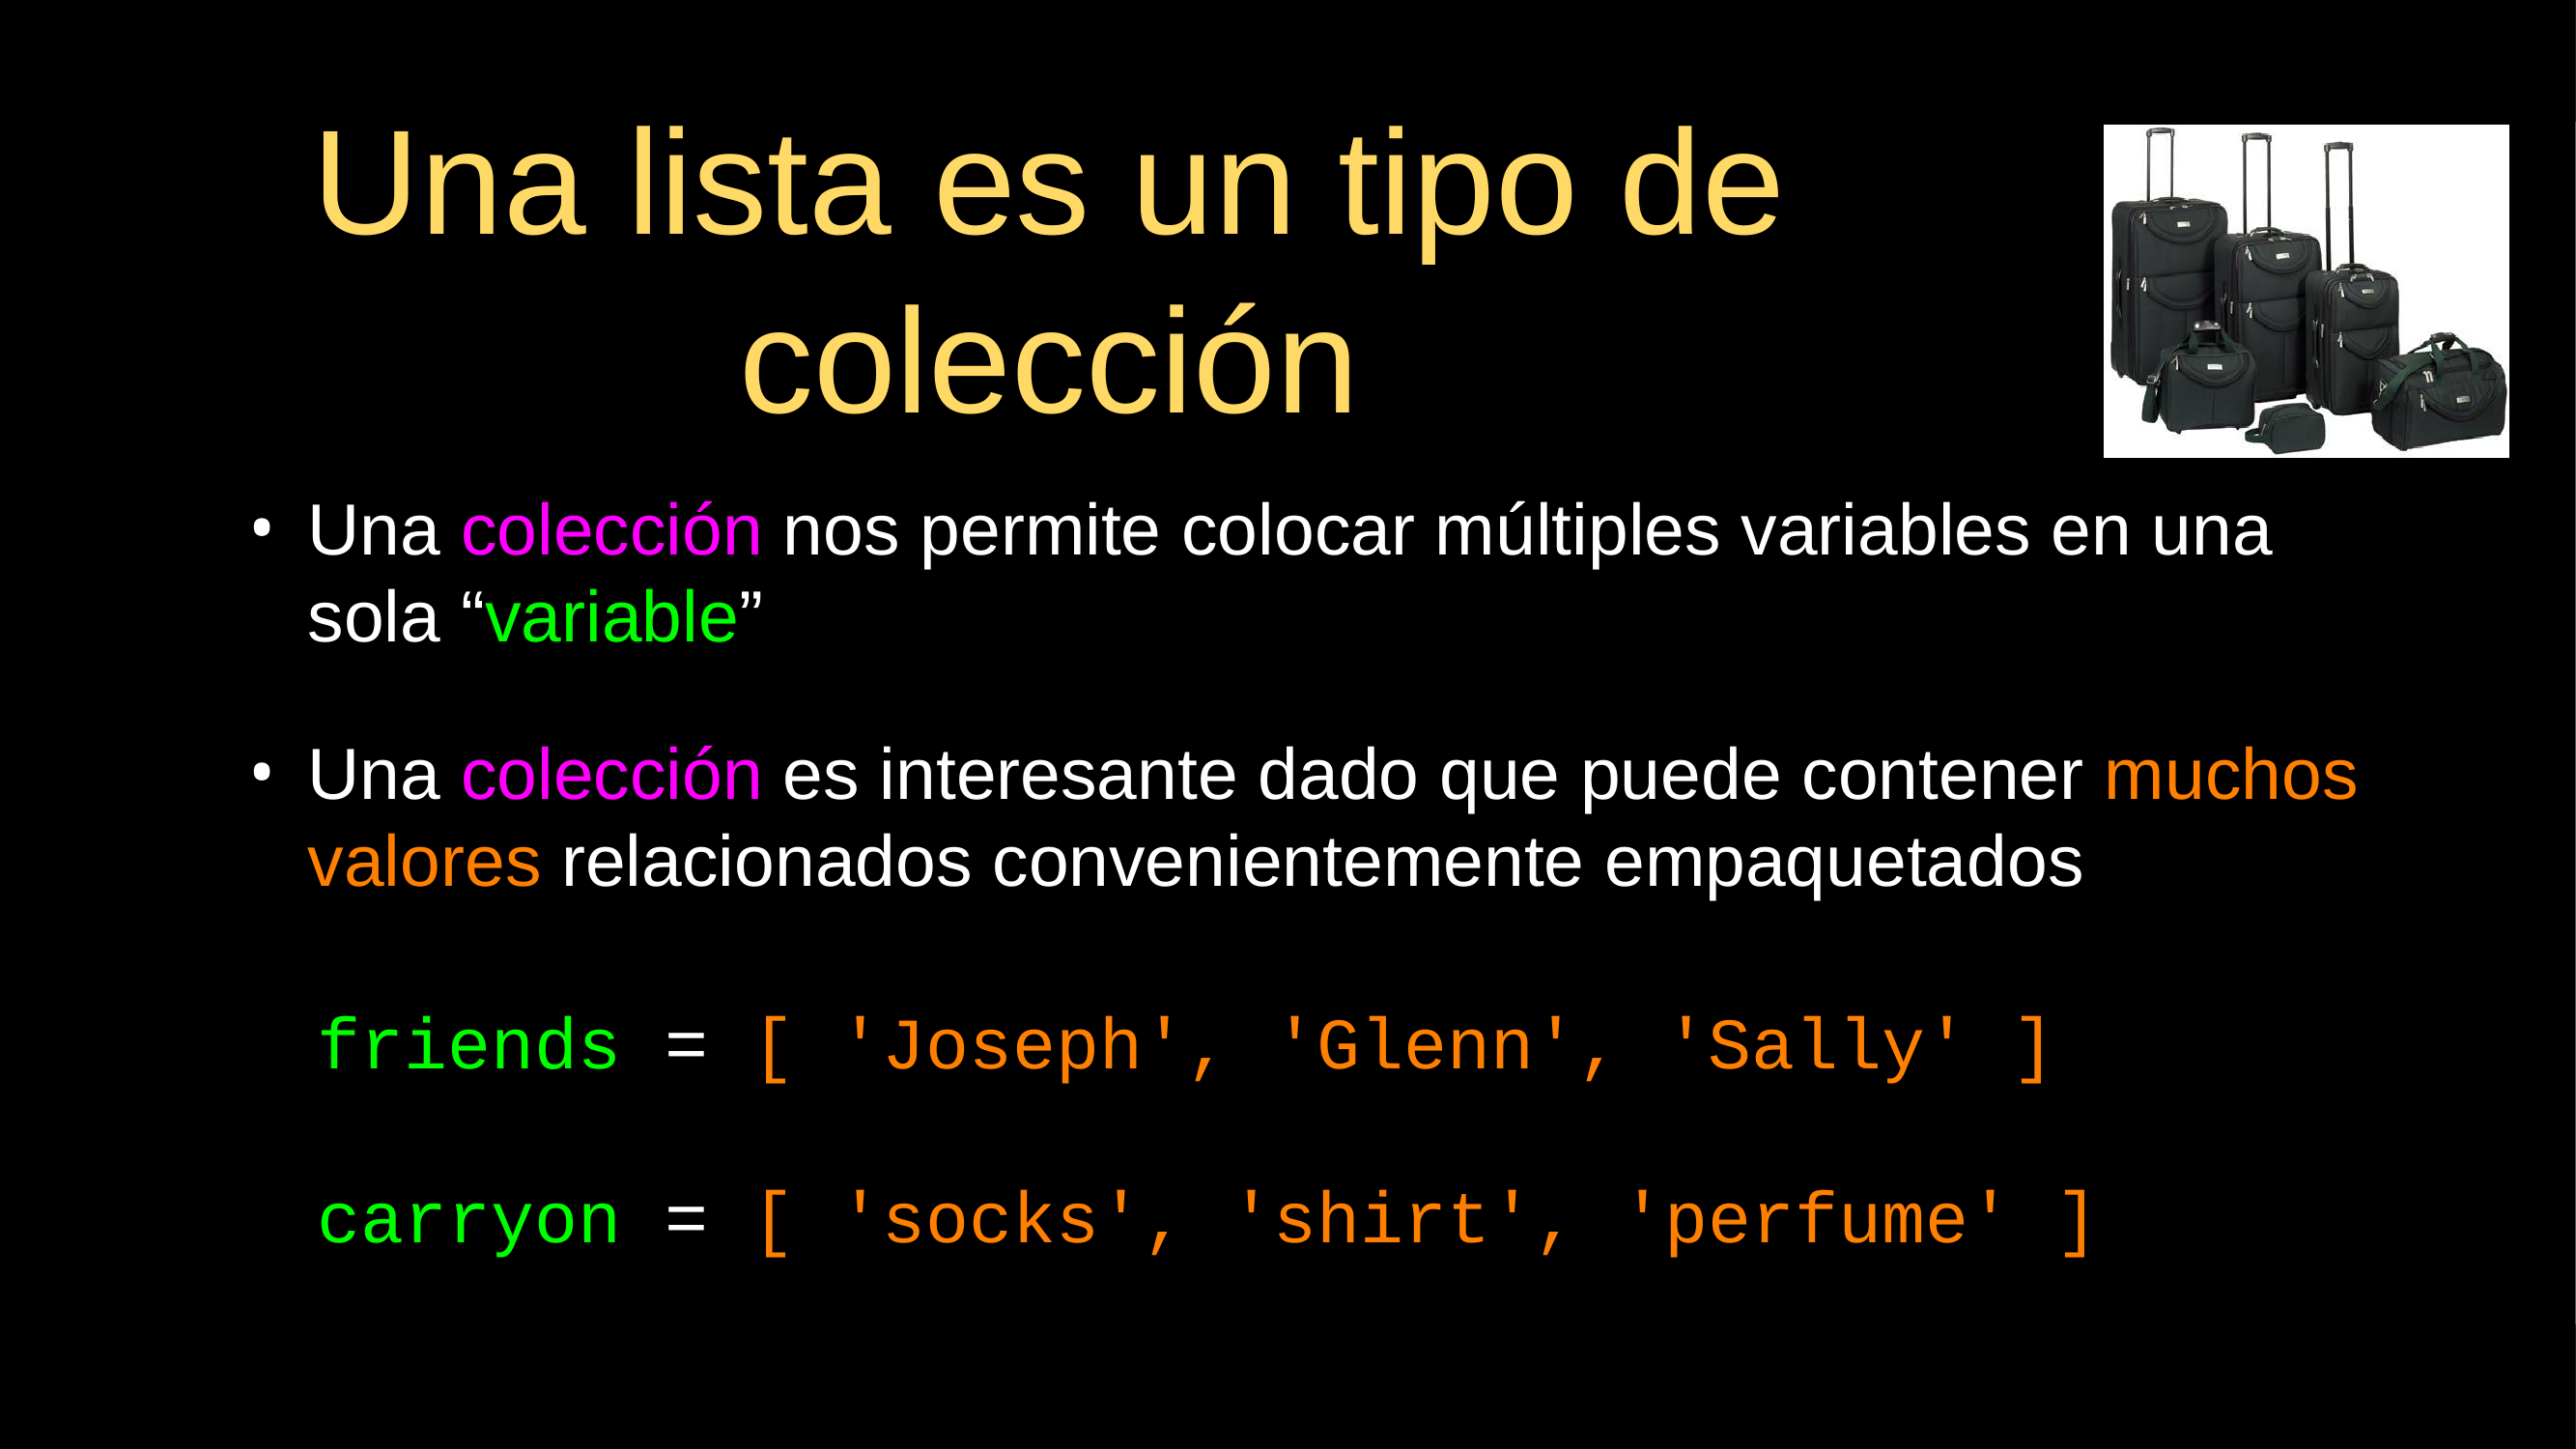

# Una lista es un tipo de colección
Una colección nos permite colocar múltiples variables en una sola “variable”
Una colección es interesante dado que puede contener muchos valores relacionados convenientemente empaquetados
friends = [ 'Joseph', 'Glenn', 'Sally' ]
carryon = [ 'socks', 'shirt', 'perfume' ]